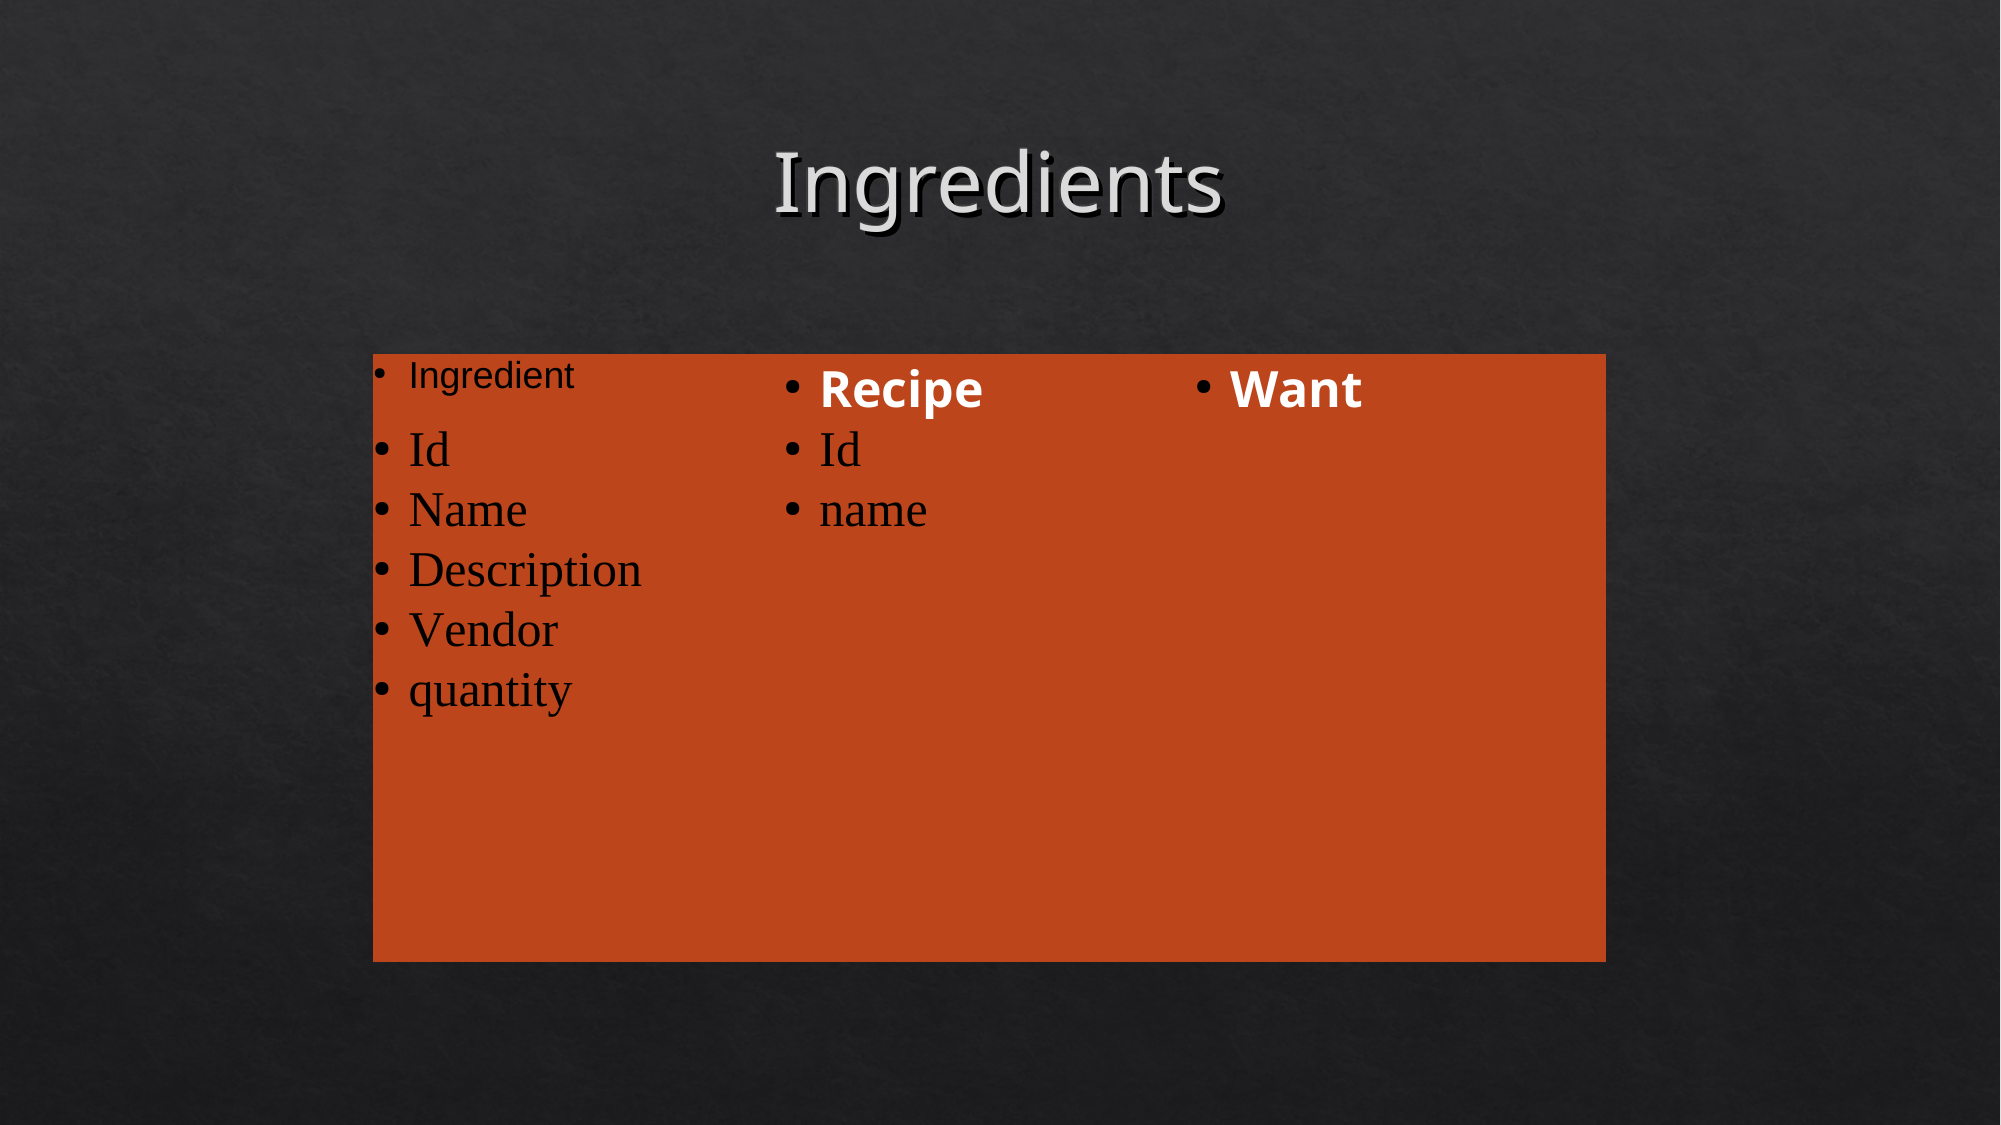

# Ingredients
| Ingredient | Recipe | Want |
| --- | --- | --- |
| Id | Id | |
| Name | name | |
| Description | | |
| Vendor | | |
| quantity | | |
| | | |
| | | |
| | | |
| | | |